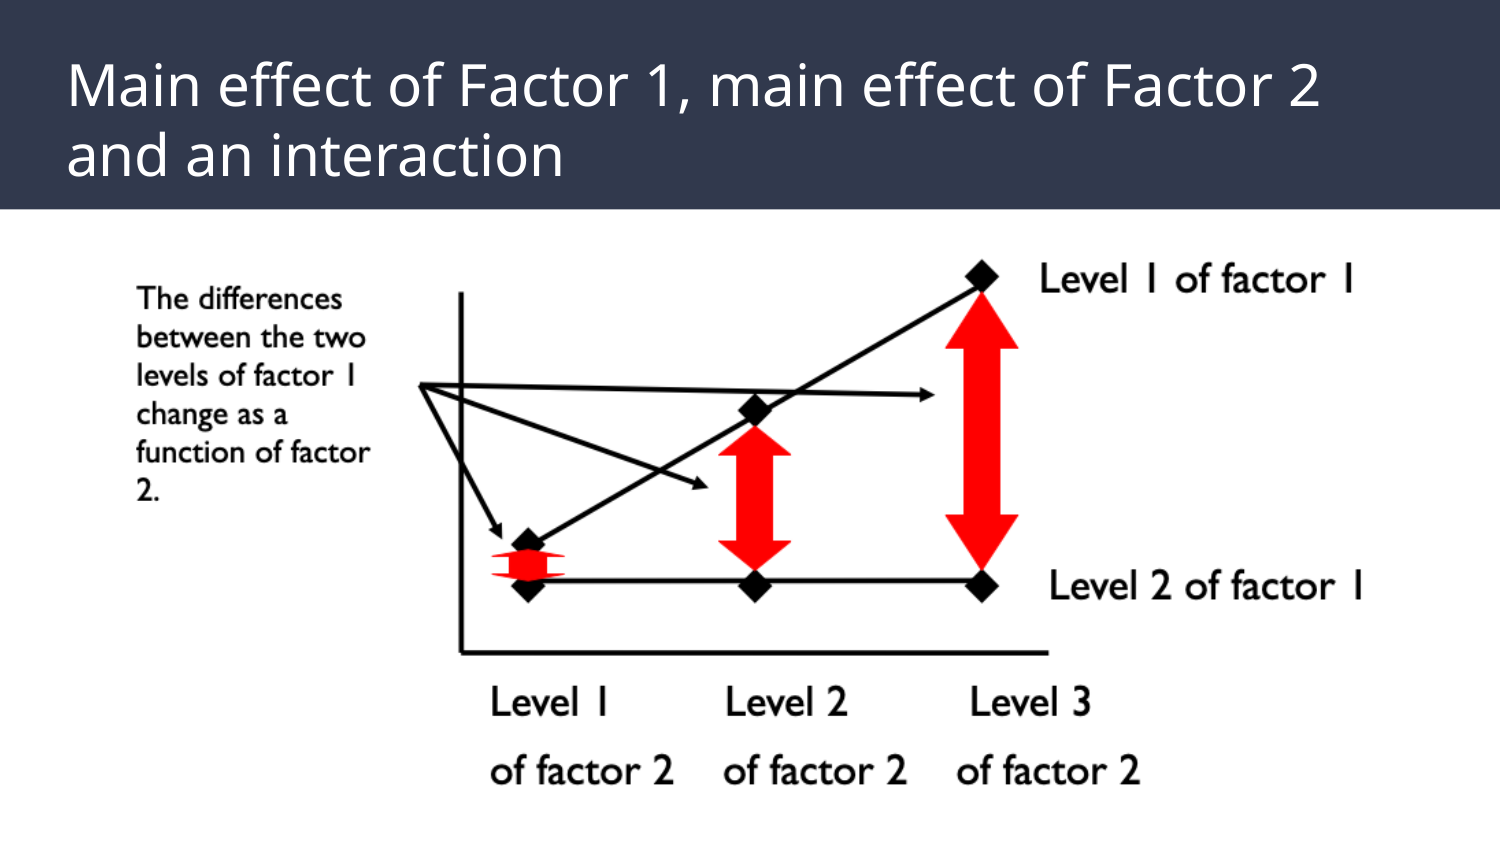

# Main effect of Factor 1, main effect of Factor 2 and an interaction